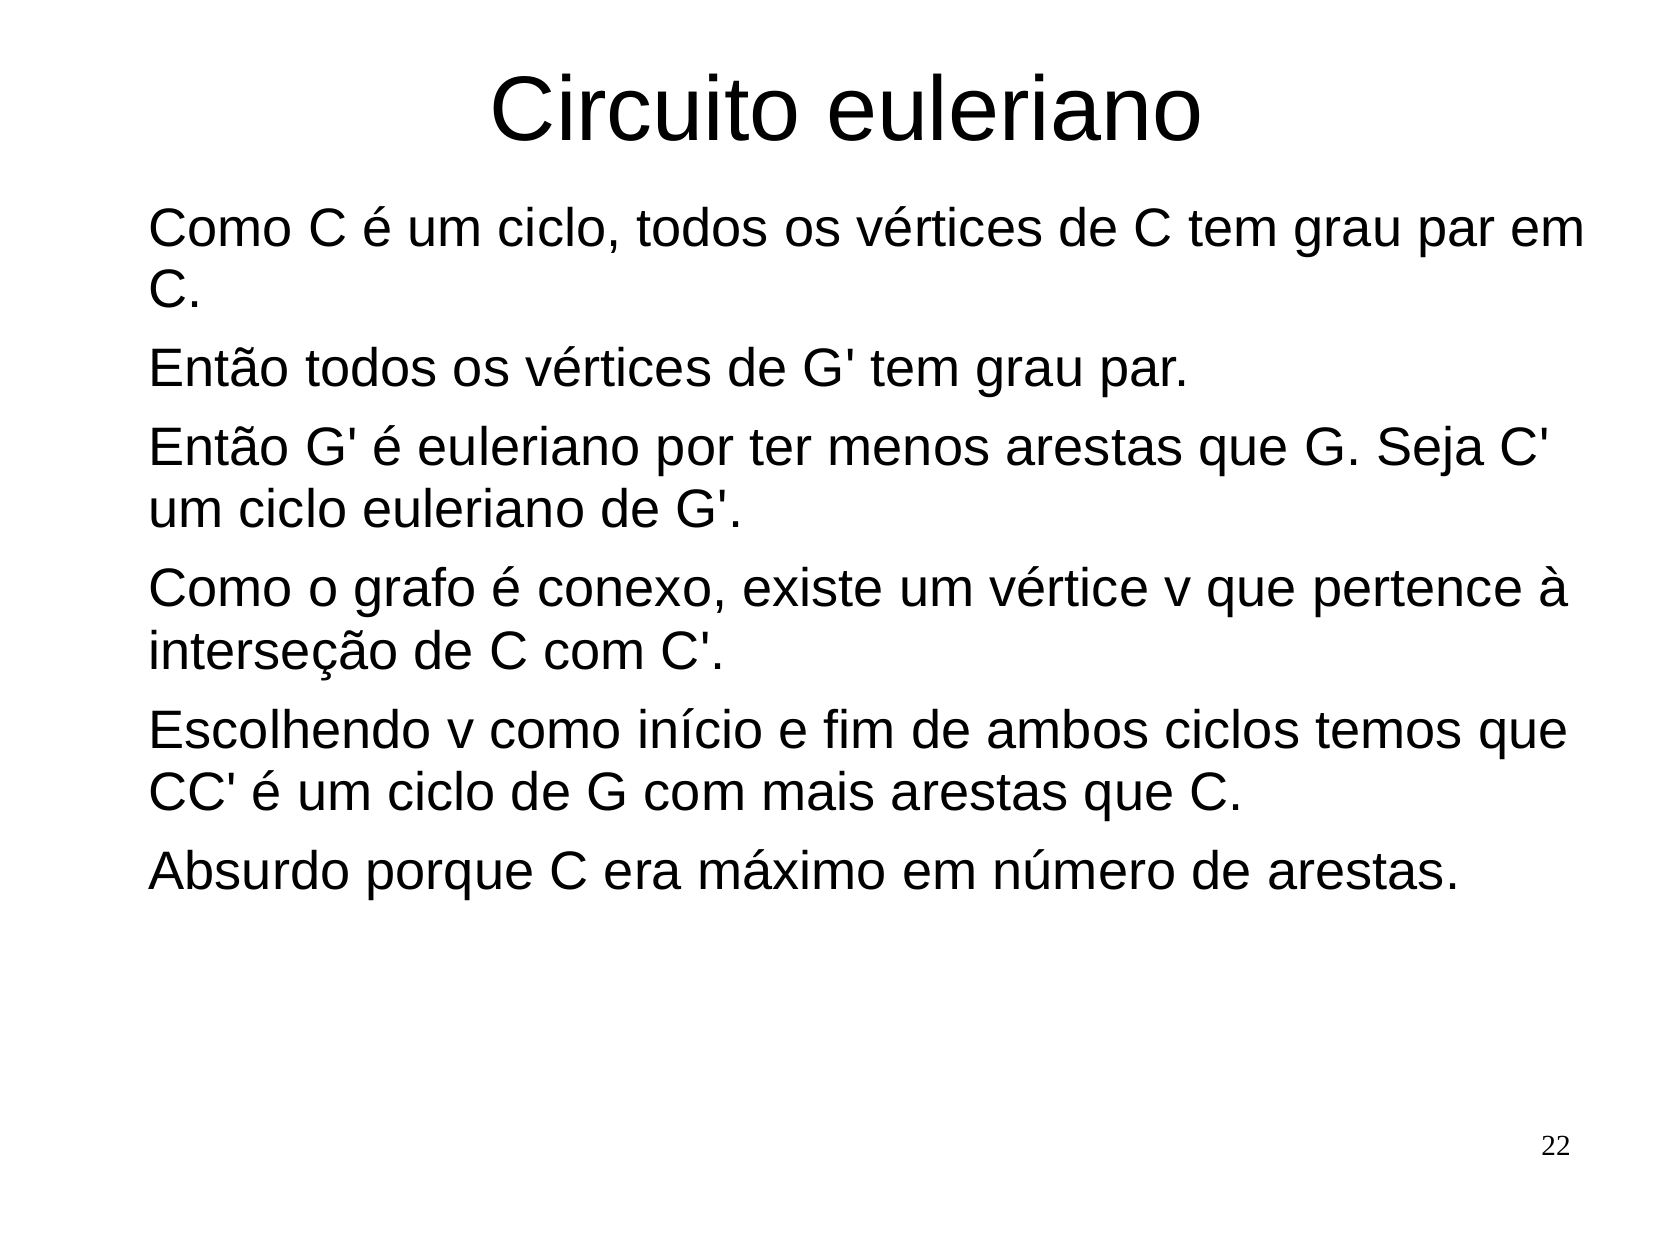

# Circuito euleriano
Como C é um ciclo, todos os vértices de C tem grau par em C.
Então todos os vértices de G' tem grau par.
Então G' é euleriano por ter menos arestas que G. Seja C' um ciclo euleriano de G'.
Como o grafo é conexo, existe um vértice v que pertence à interseção de C com C'.
Escolhendo v como início e fim de ambos ciclos temos que CC' é um ciclo de G com mais arestas que C.
Absurdo porque C era máximo em número de arestas.
22